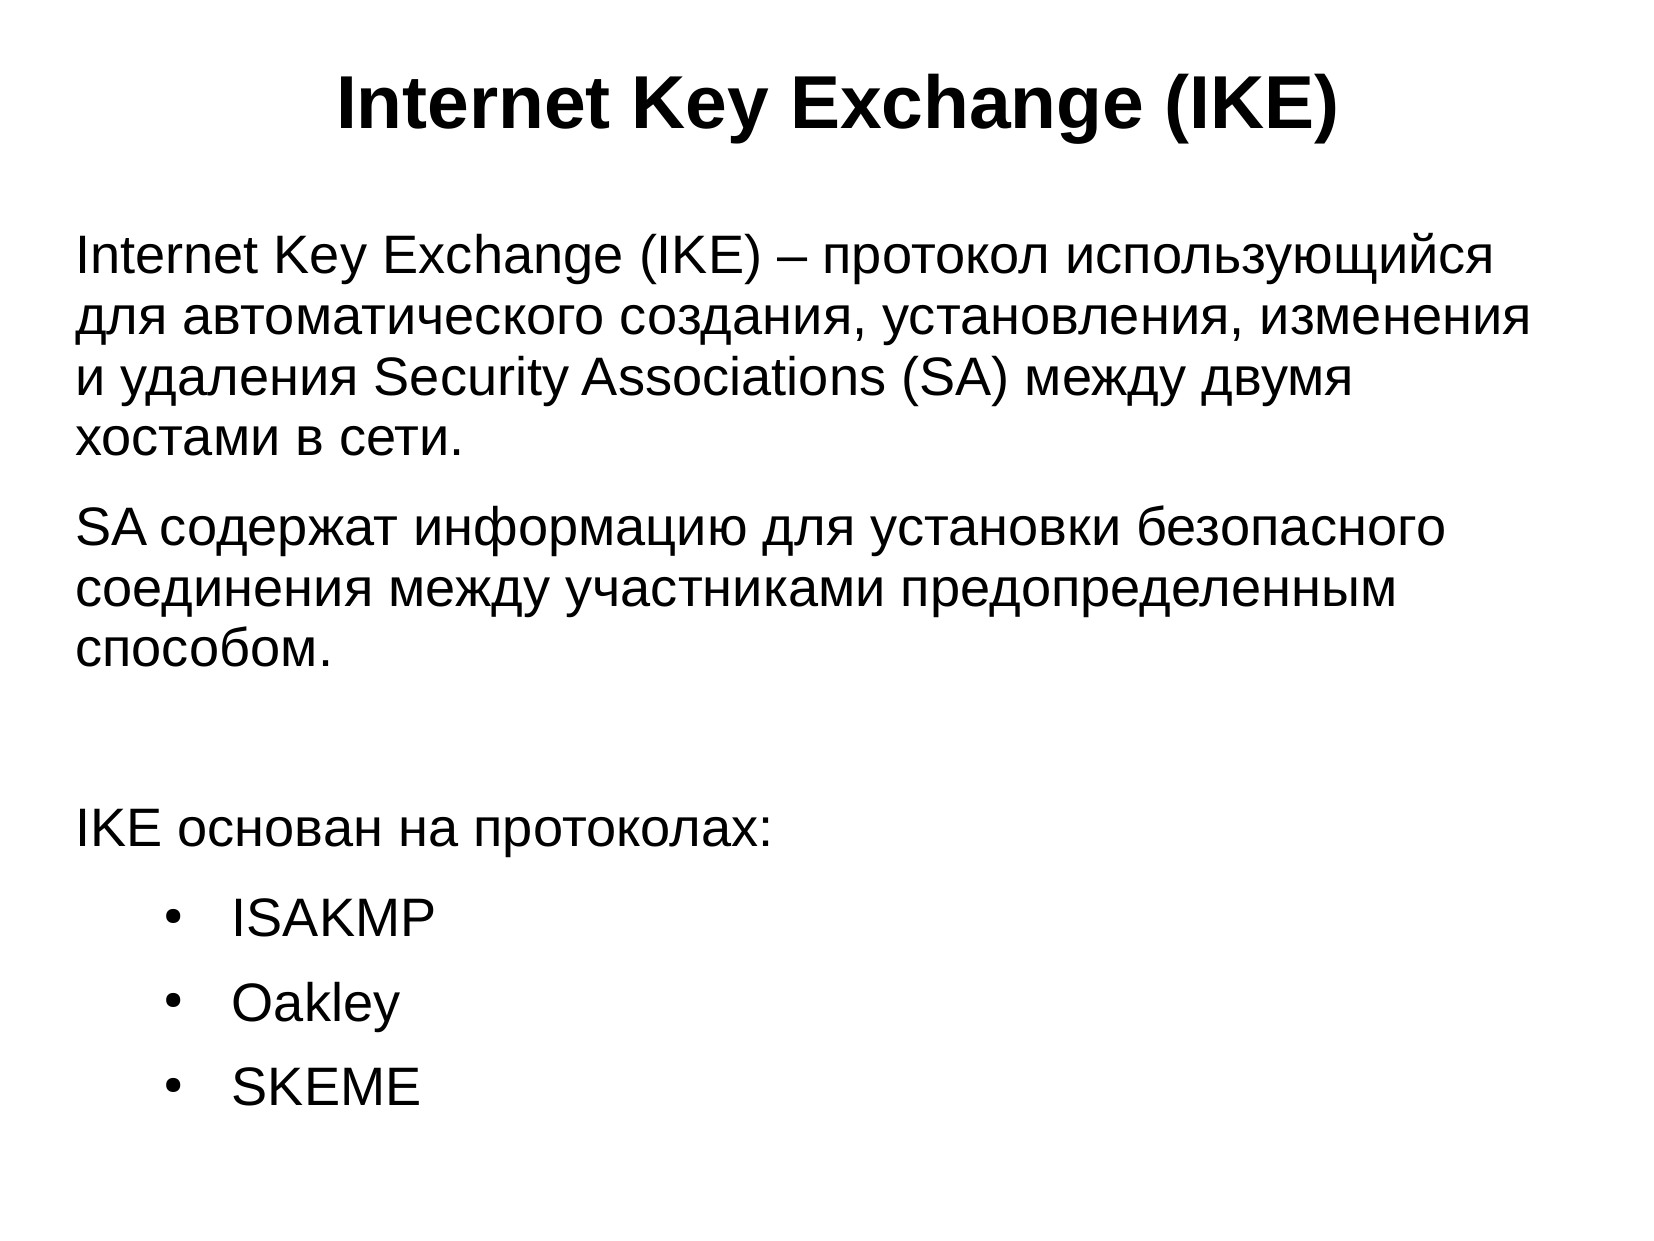

Internet Key Exchange (IKE)
# Internet Key Exchange (IKE) – протокол использующийся для автоматического создания, установления, изменения и удаления Security Associations (SA) между двумя хостами в сети.
SA содержат информацию для установки безопасного соединения между участниками предопределенным способом.
IKE основан на протоколах:
 ISAKMP
 Oakley
 SKEME